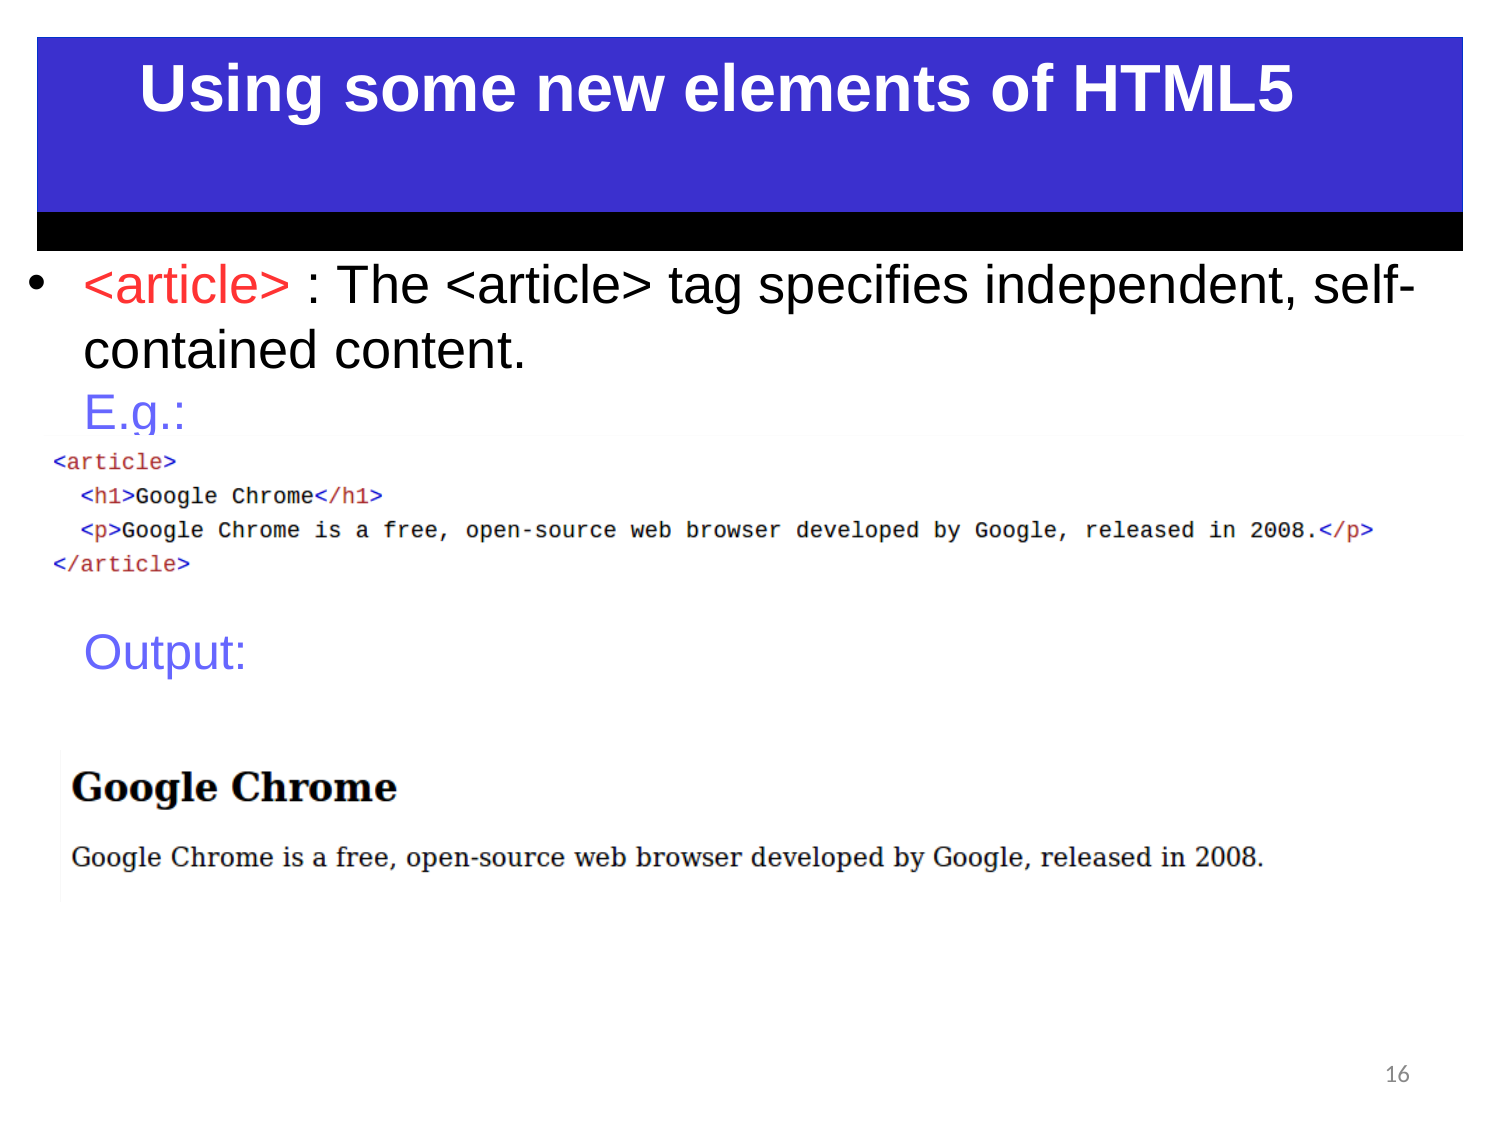

Using some new elements of HTML5
# <article> : The <article> tag specifies independent, self-contained content. E.g.: Output: